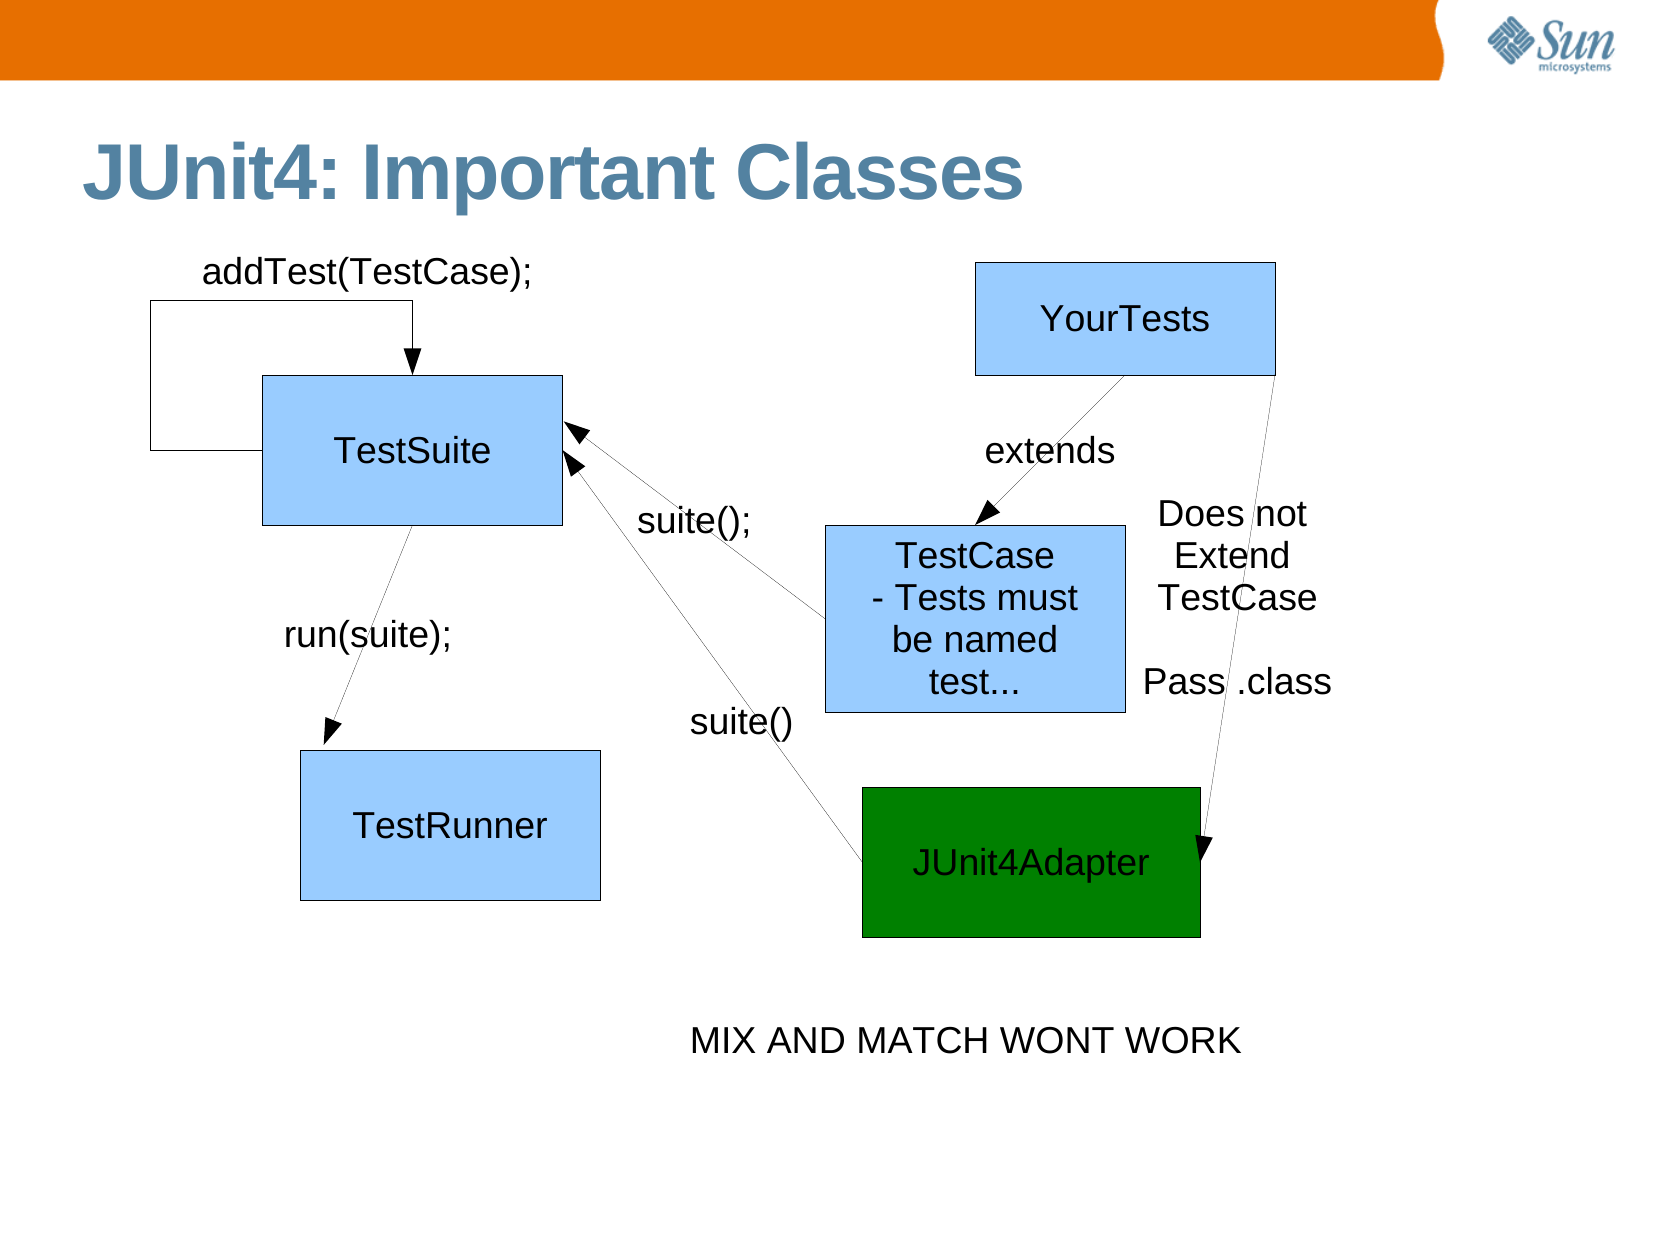

# JUnit4: Important Classes
addTest(TestCase);
YourTests
TestSuite
TestCase
- Tests must
be named
test...
suite()
TestRunner
JUnit4Adapter
MIX AND MATCH WONT WORK